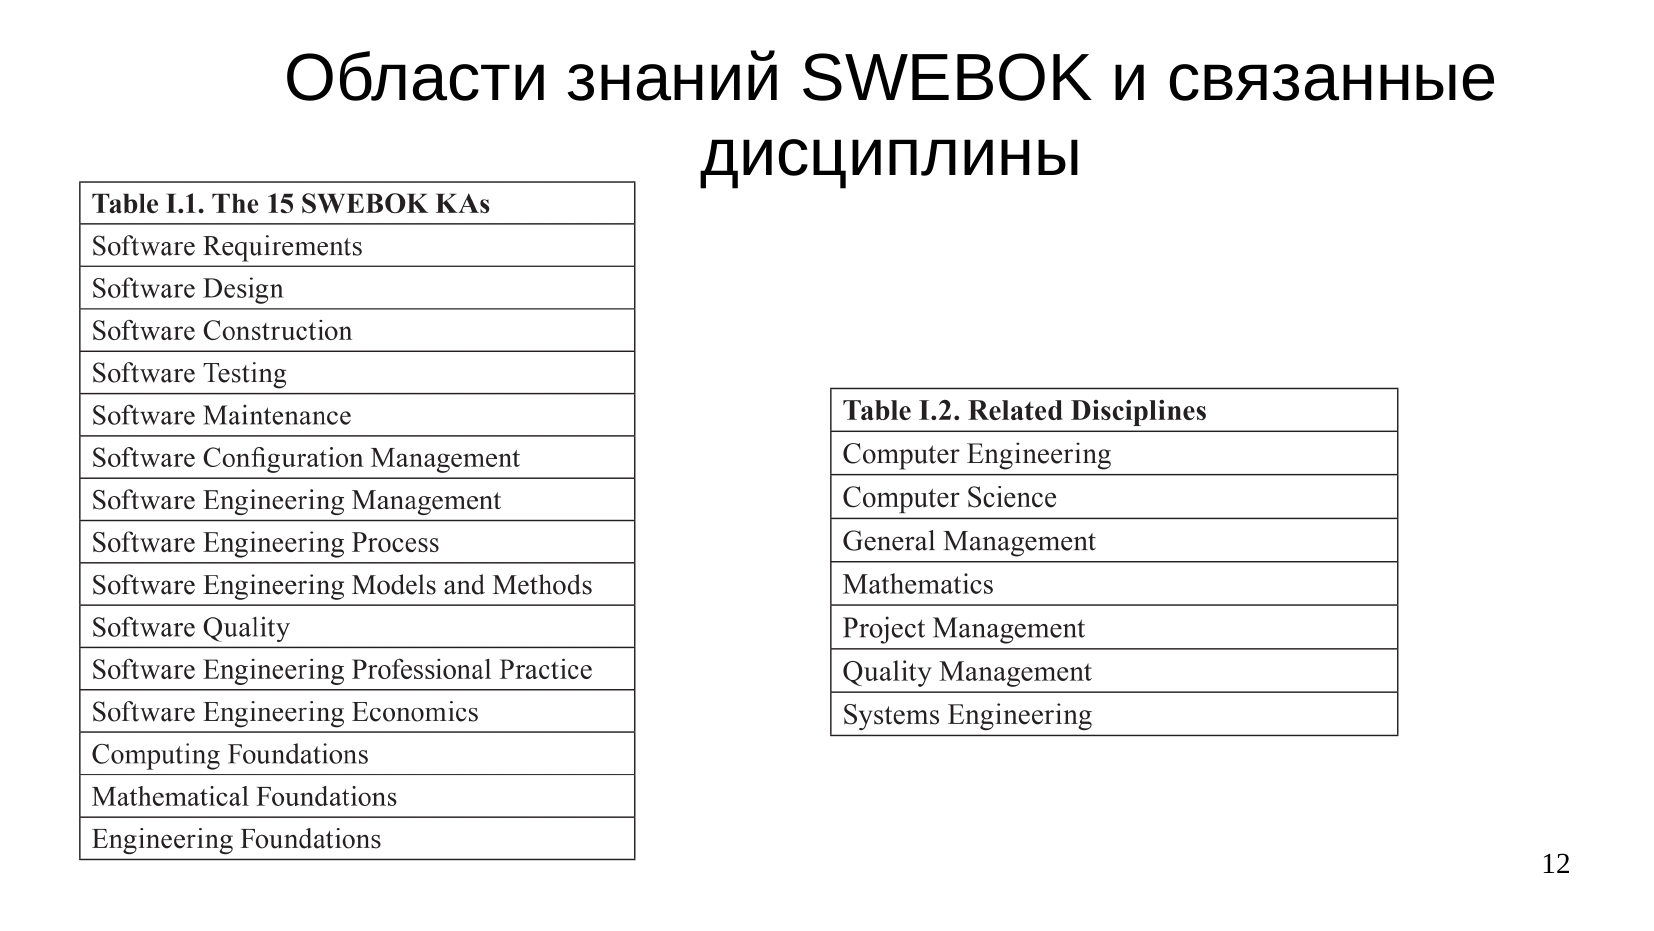

# Области знаний SWEBOK и связанные дисциплины
12